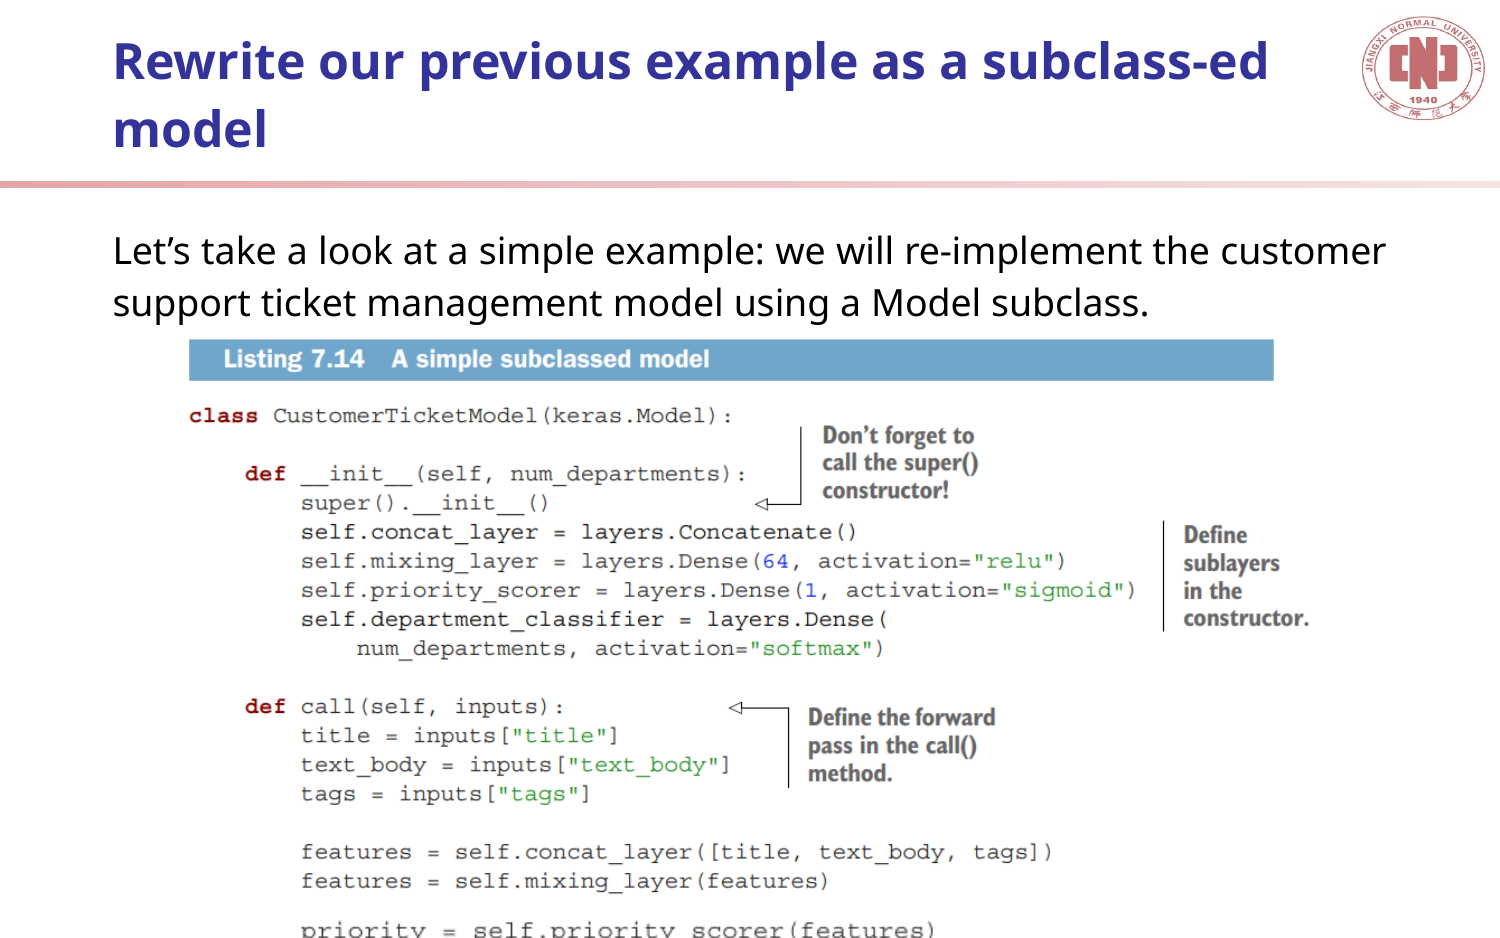

# Rewrite our previous example as a subclass-ed model
Let’s take a look at a simple example: we will re-implement the customer support ticket management model using a Model subclass.